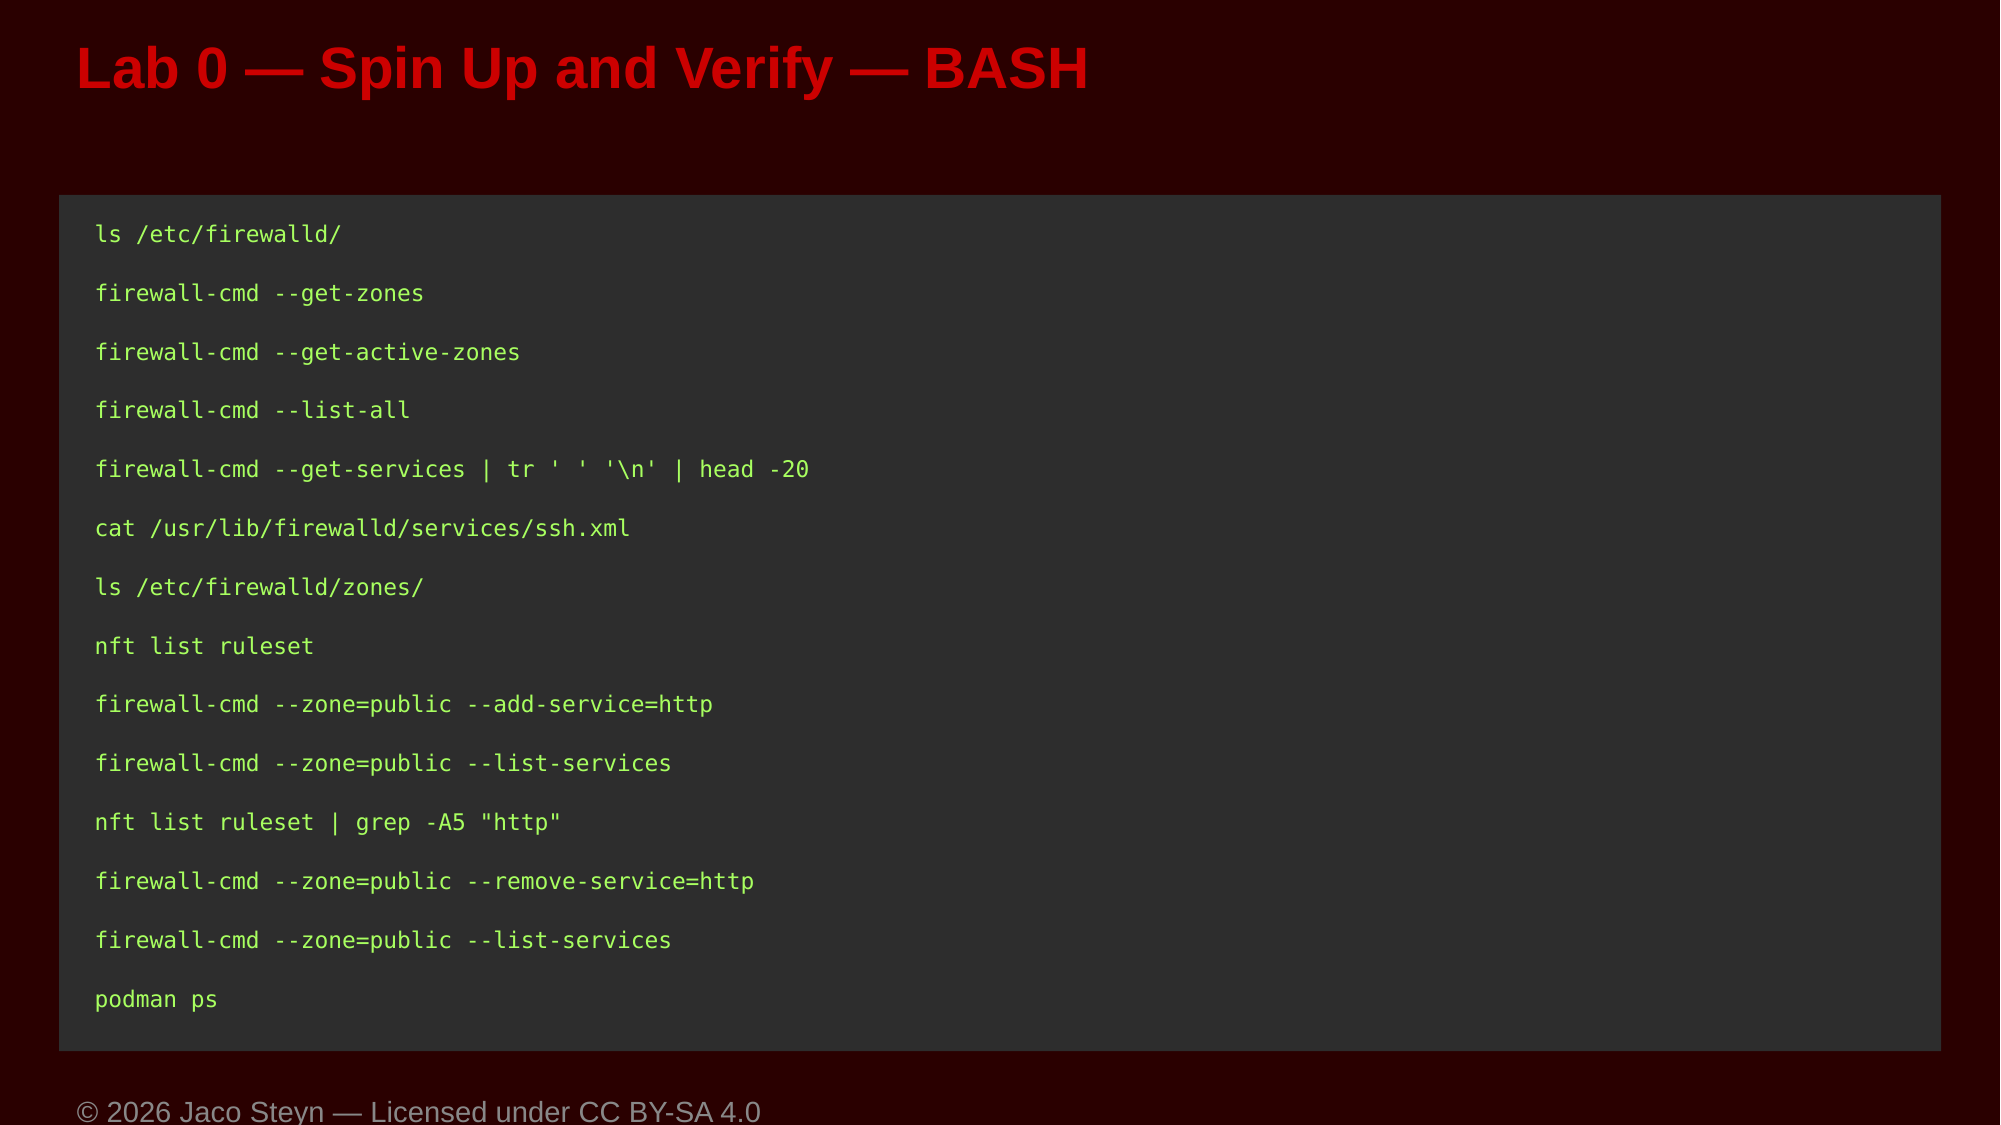

Lab 0 — Spin Up and Verify — BASH
ls /etc/firewalld/
firewall-cmd --get-zones
firewall-cmd --get-active-zones
firewall-cmd --list-all
firewall-cmd --get-services | tr ' ' '\n' | head -20
cat /usr/lib/firewalld/services/ssh.xml
ls /etc/firewalld/zones/
nft list ruleset
firewall-cmd --zone=public --add-service=http
firewall-cmd --zone=public --list-services
nft list ruleset | grep -A5 "http"
firewall-cmd --zone=public --remove-service=http
firewall-cmd --zone=public --list-services
podman ps
© 2026 Jaco Steyn — Licensed under CC BY-SA 4.0